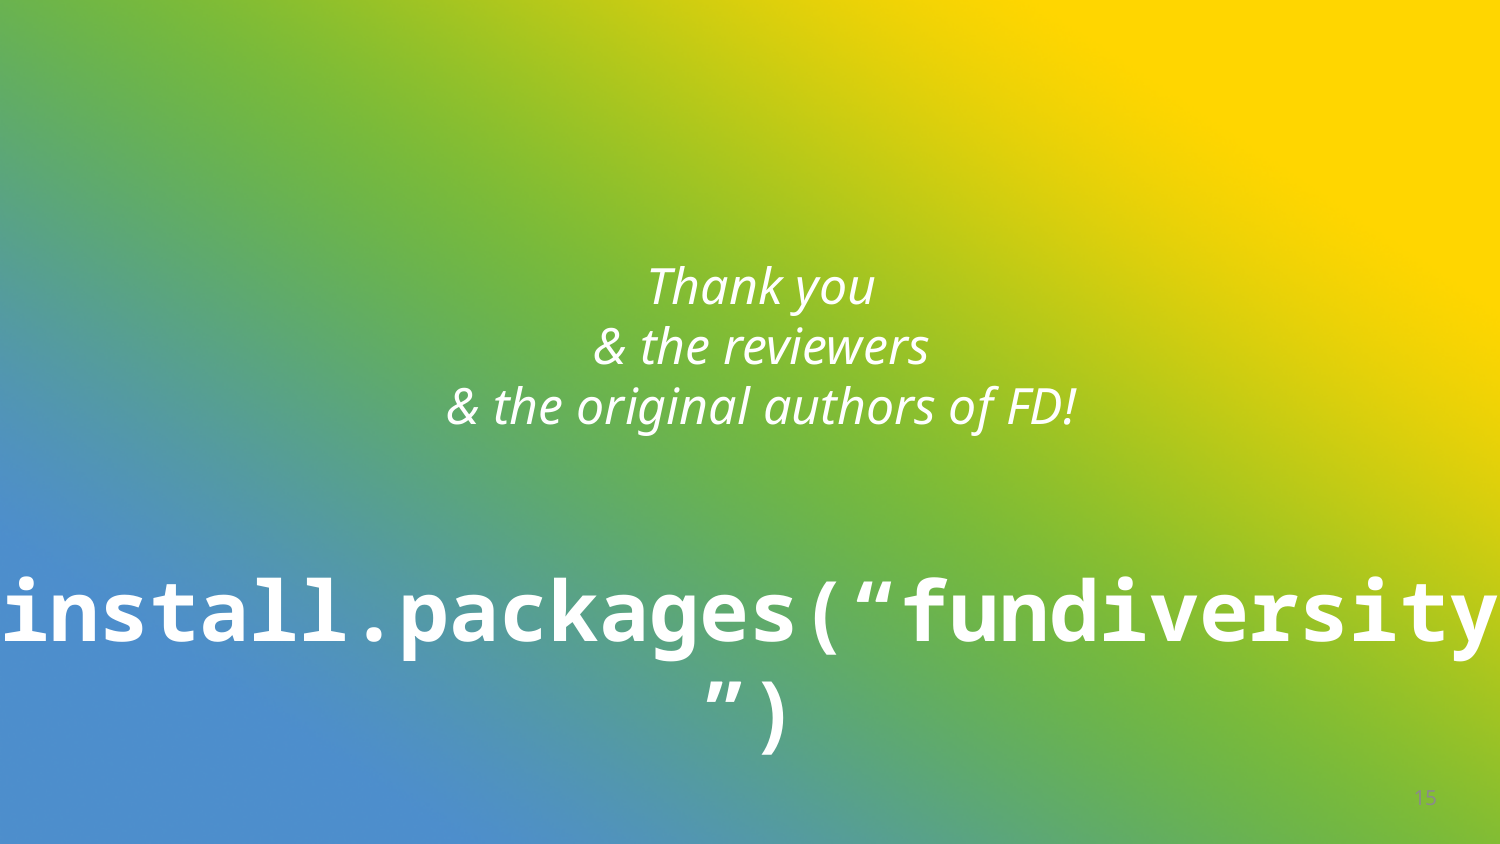

Thank you
& the reviewers
& the original authors of FD!
# install.packages(“fundiversity”)
15